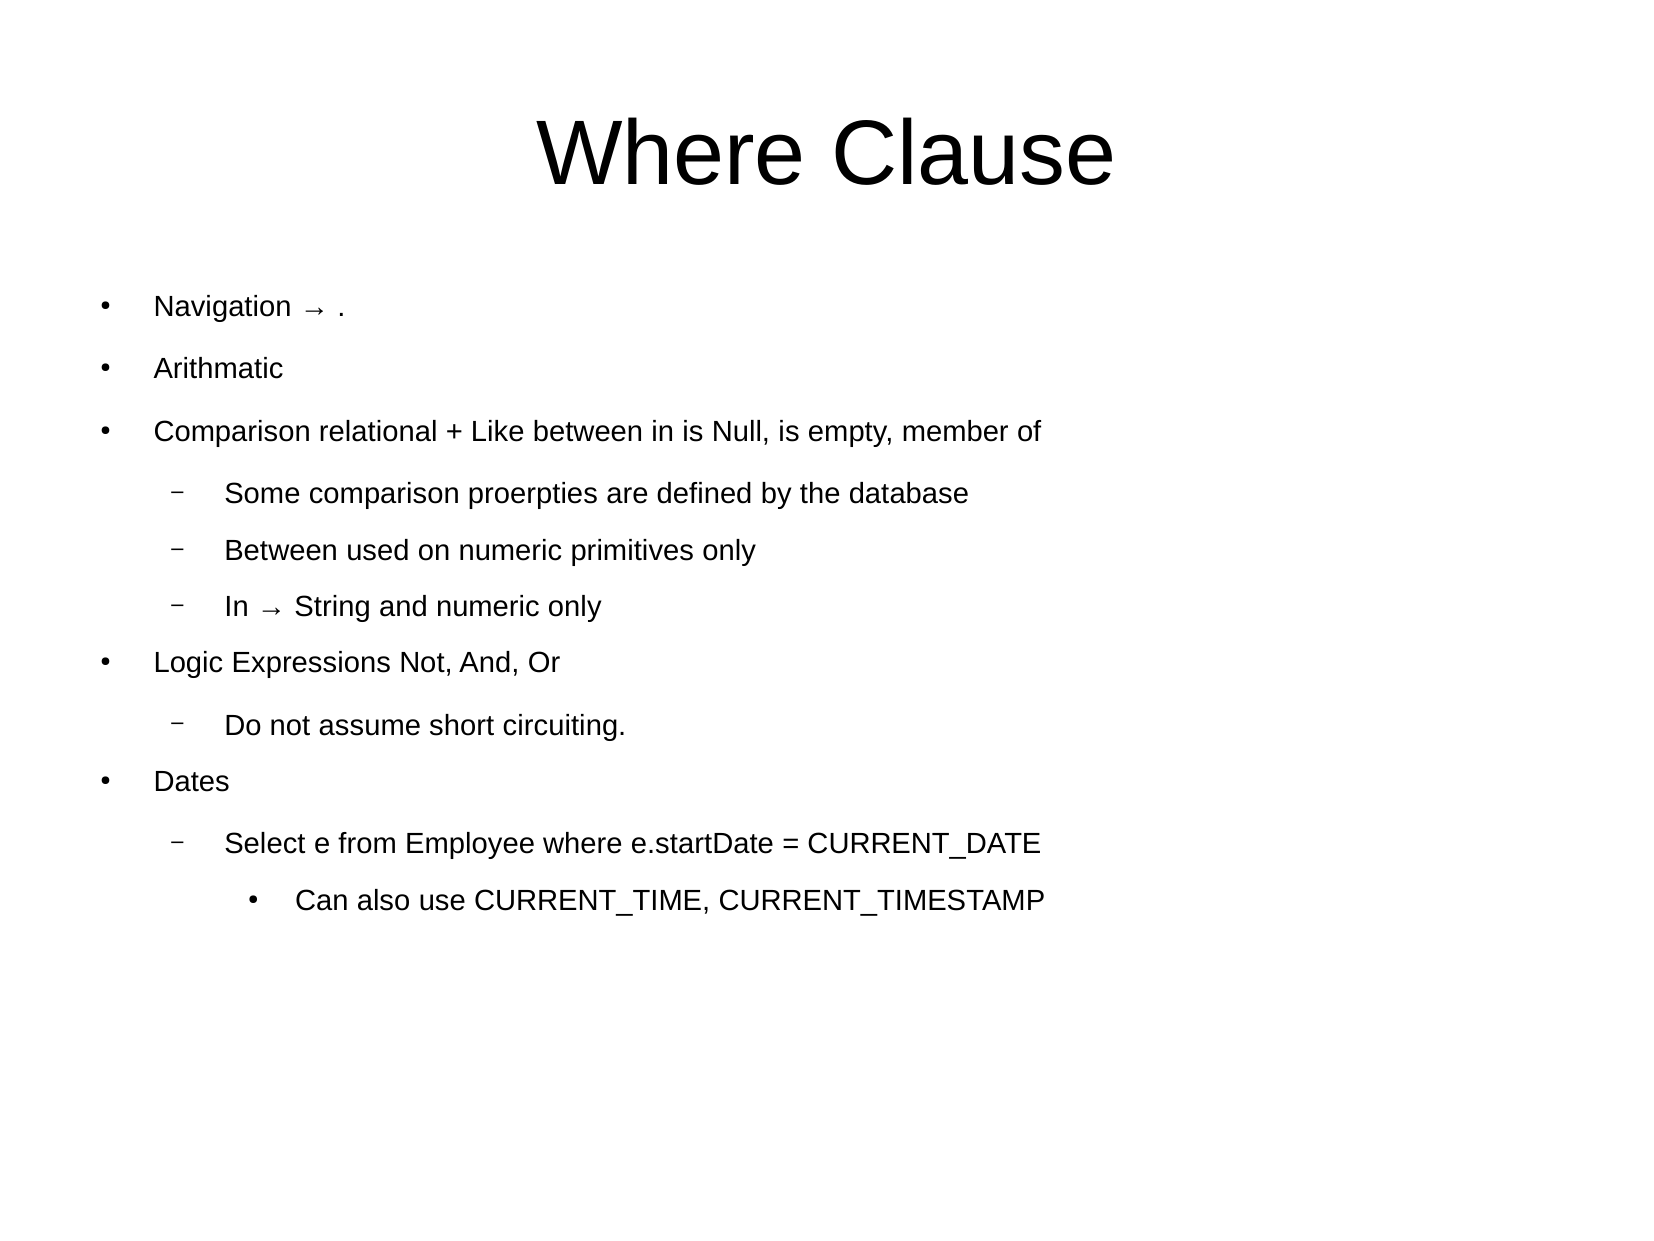

# Where Clause
Navigation → .
Arithmatic
Comparison relational + Like between in is Null, is empty, member of
Some comparison proerpties are defined by the database
Between used on numeric primitives only
In → String and numeric only
Logic Expressions Not, And, Or
Do not assume short circuiting.
Dates
Select e from Employee where e.startDate = CURRENT_DATE
Can also use CURRENT_TIME, CURRENT_TIMESTAMP